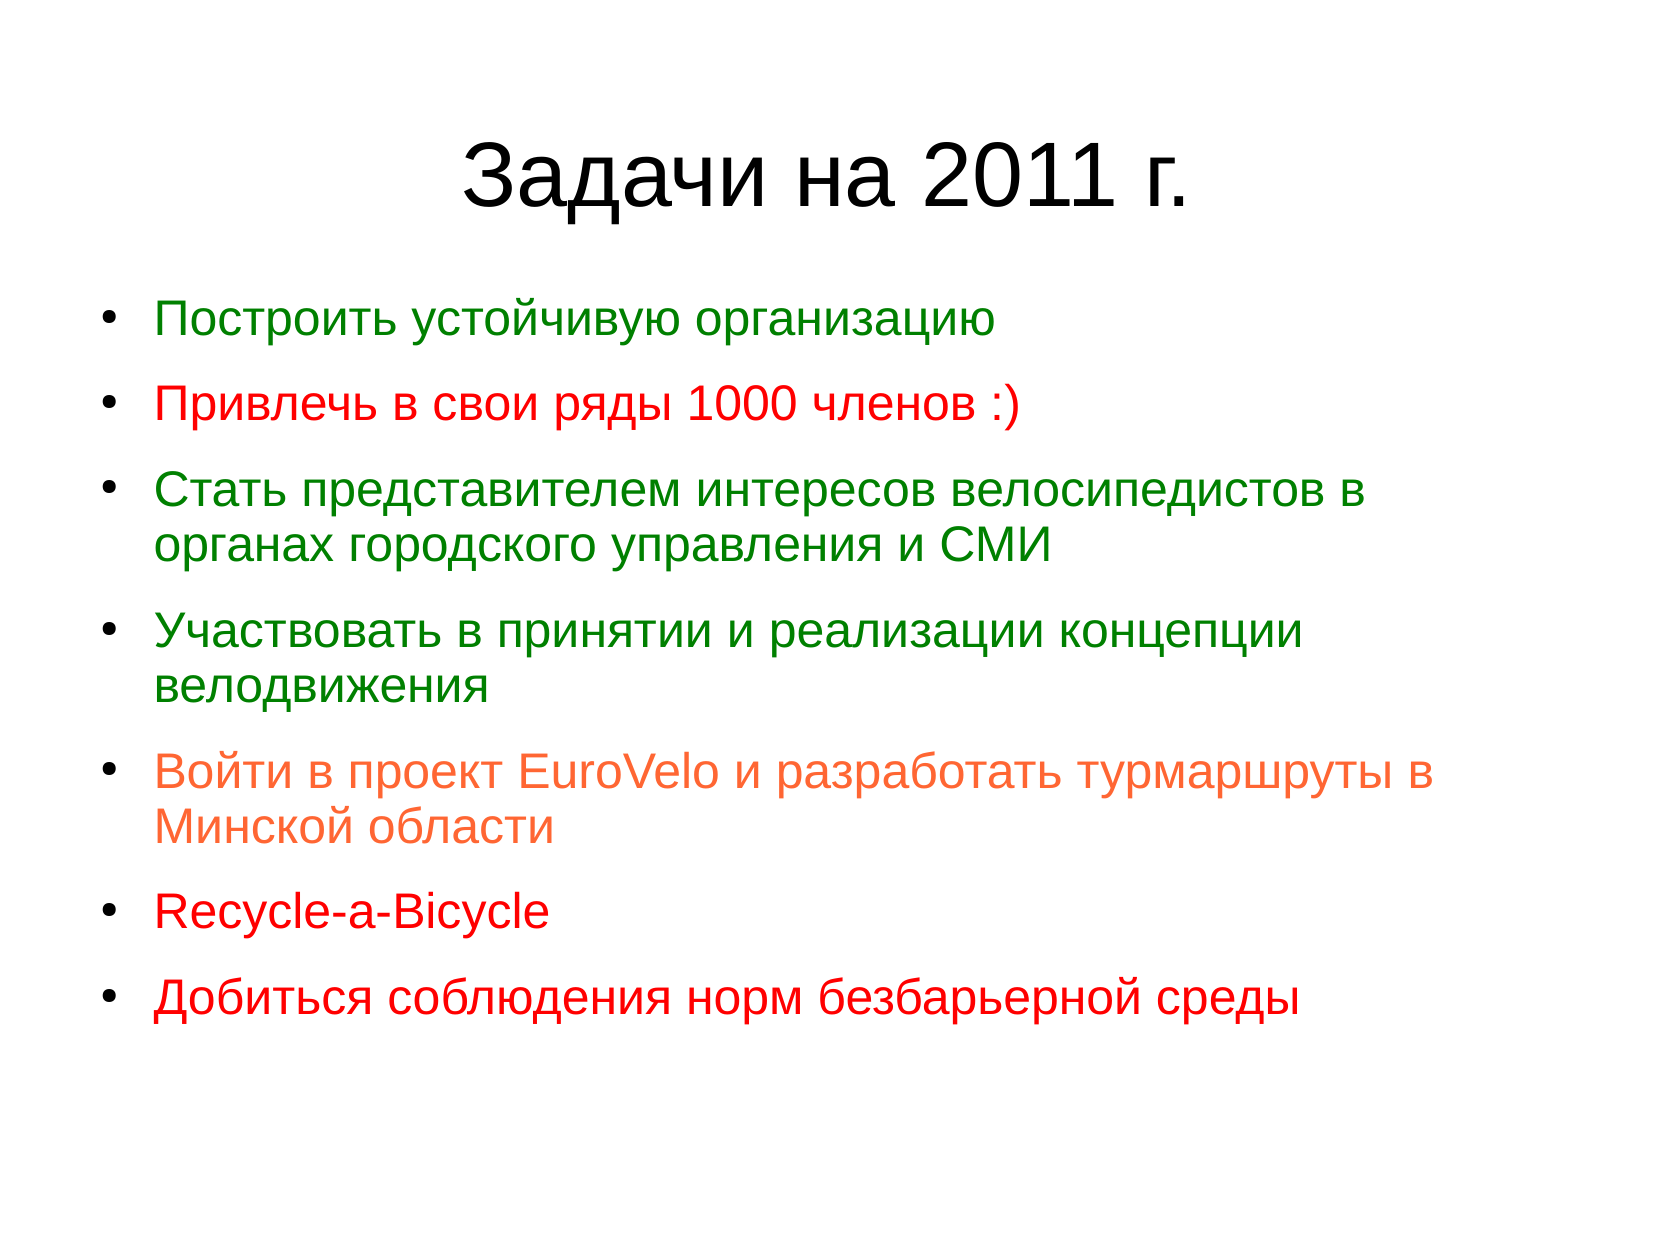

# Задачи на 2011 г.
Построить устойчивую организацию
Привлечь в свои ряды 1000 членов :)
Стать представителем интересов велосипедистов в органах городского управления и СМИ
Участвовать в принятии и реализации концепции велодвижения
Войти в проект EuroVelo и разработать турмаршруты в Минской области
Recycle-a-Bicycle
Добиться соблюдения норм безбарьерной среды